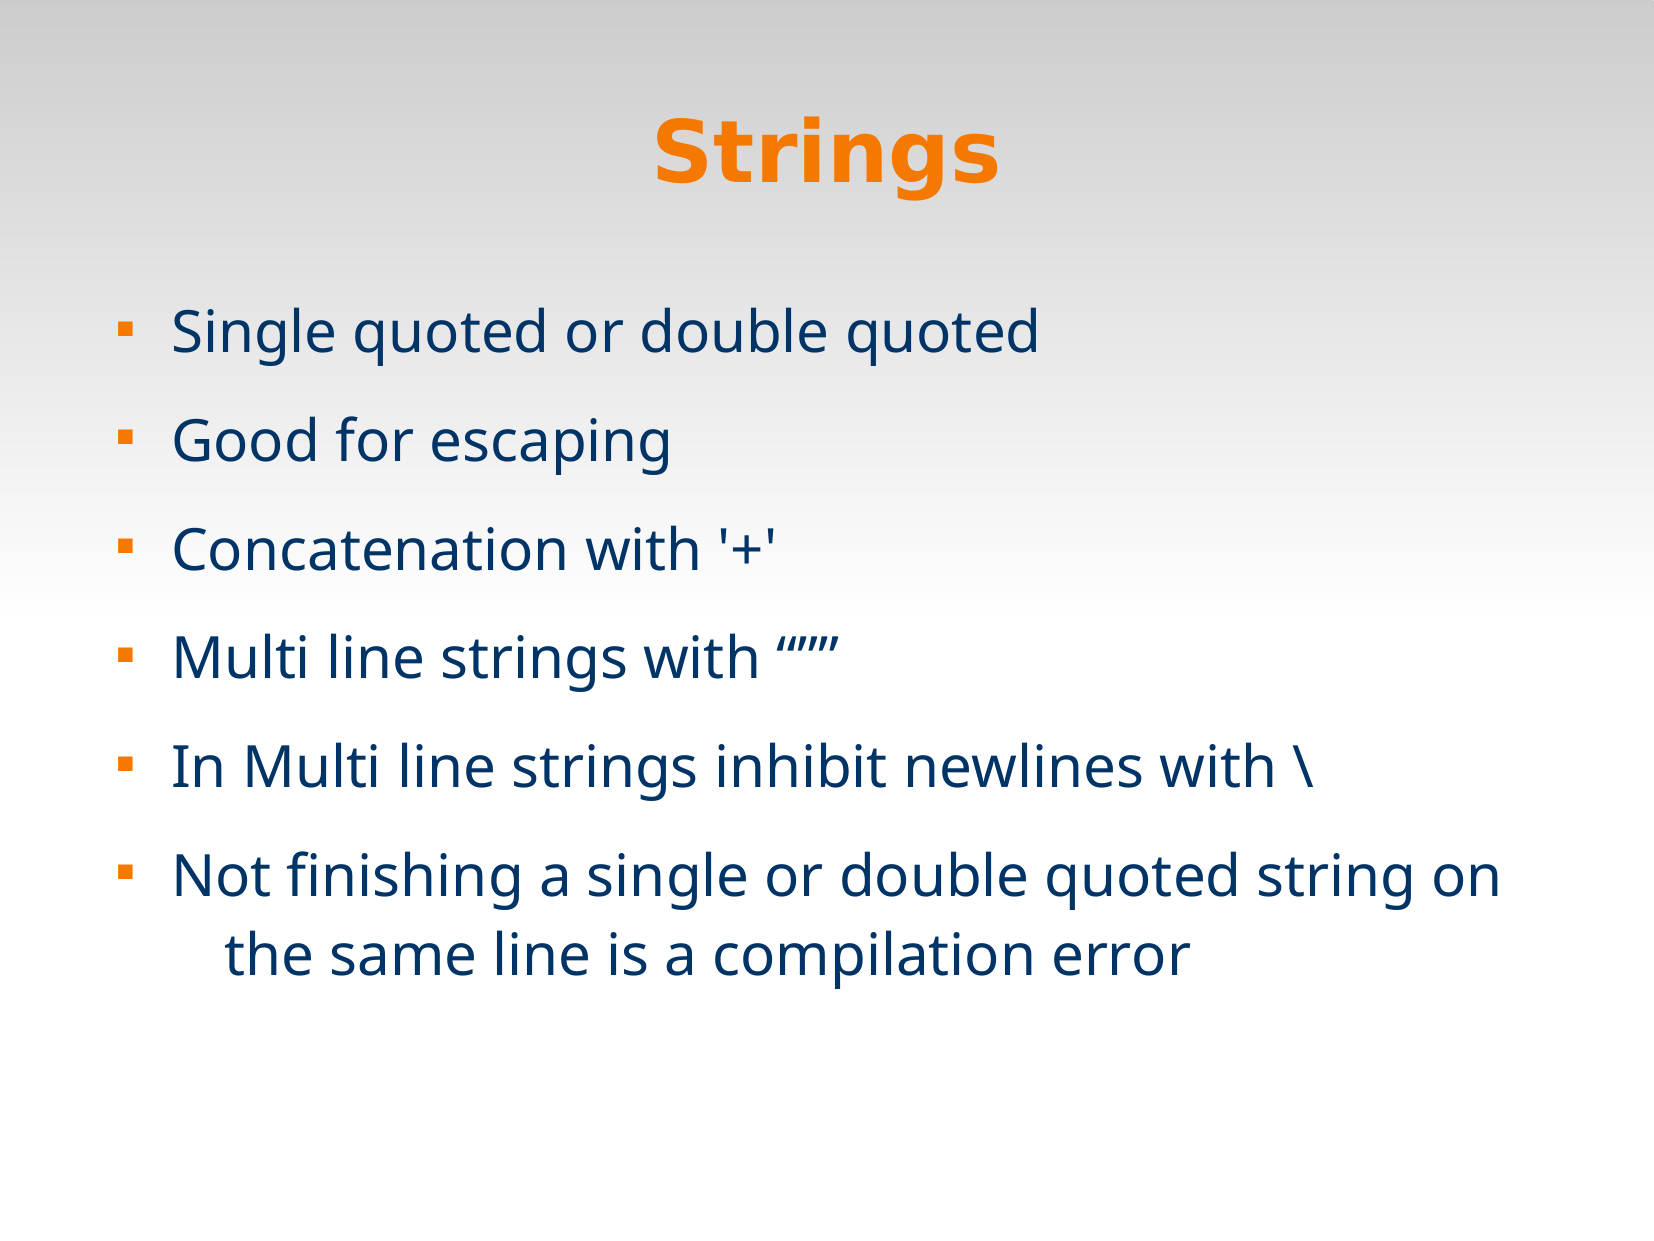

# Strings
Single quoted or double quoted
Good for escaping
Concatenation with '+'
Multi line strings with “””
In Multi line strings inhibit newlines with \
Not finishing a single or double quoted string on the same line is a compilation error